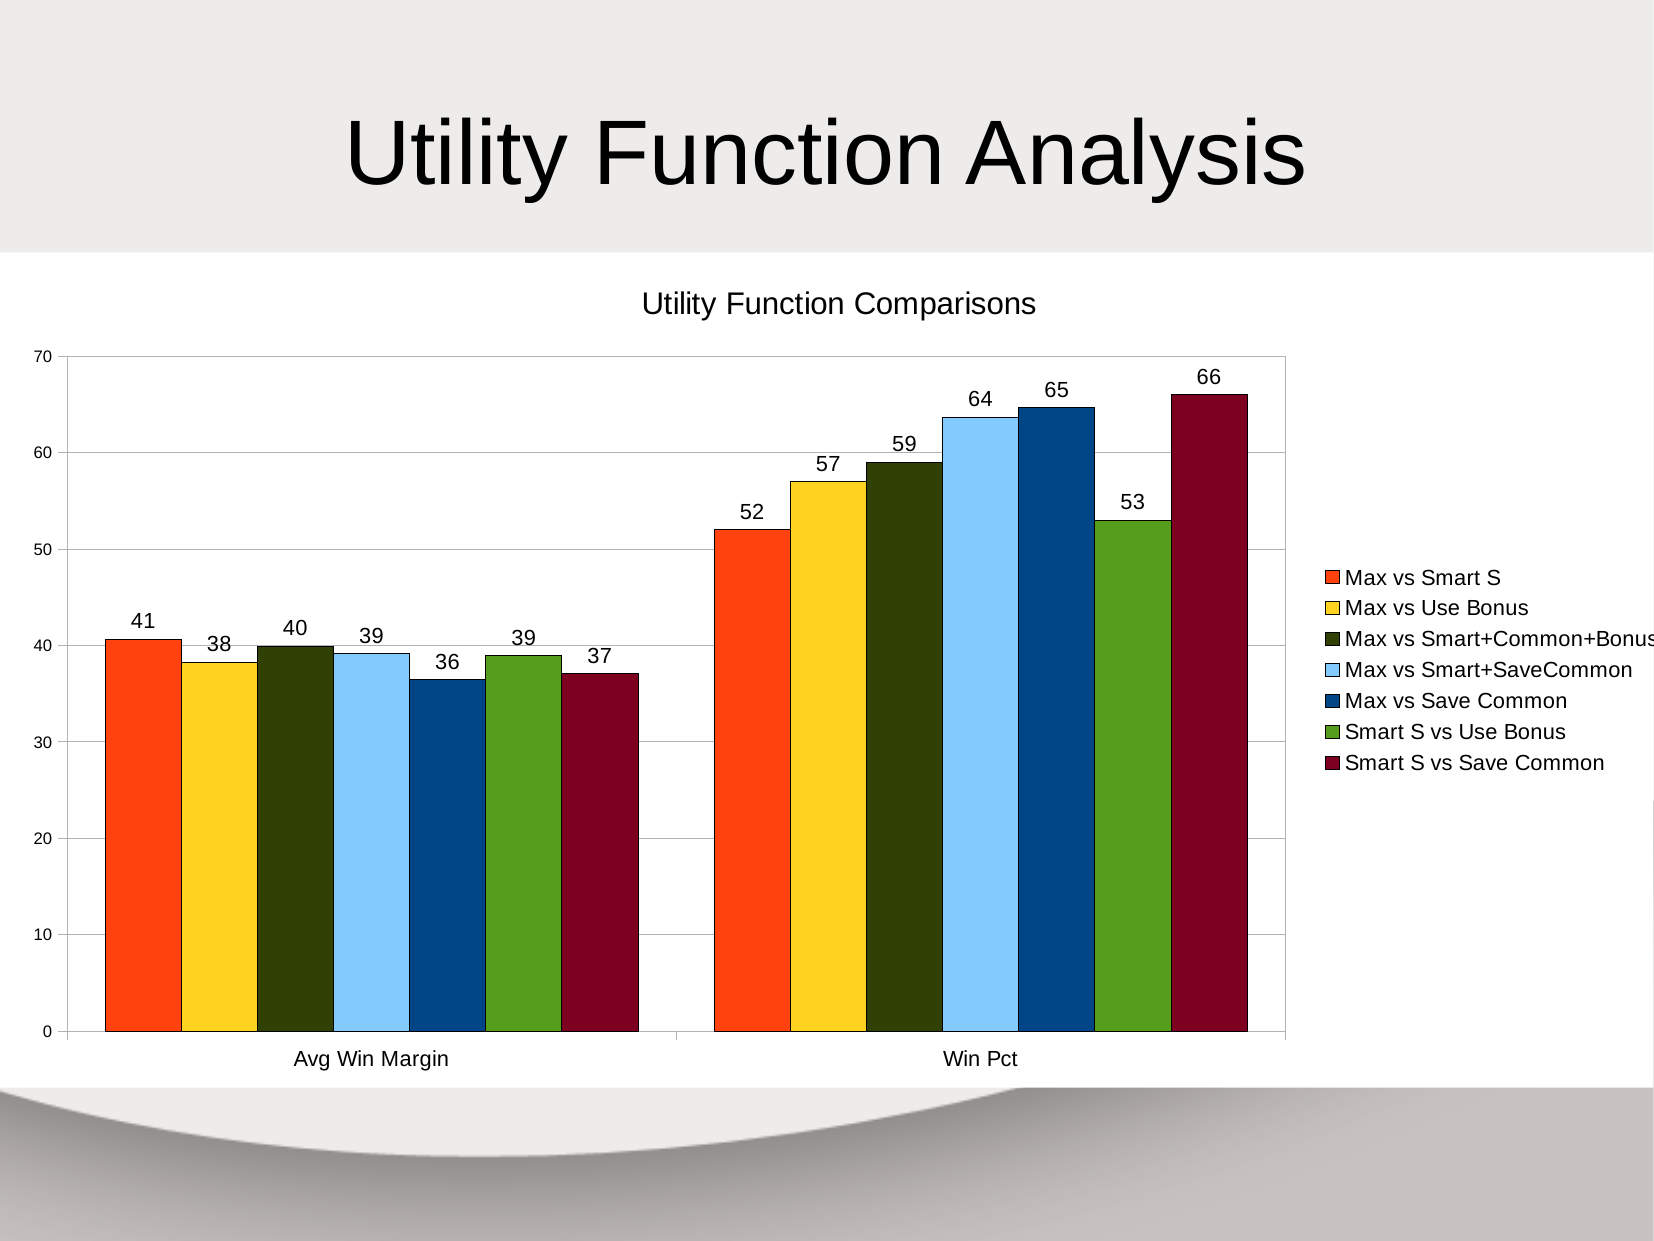

# Utility Function Analysis
### Chart: Utility Function Comparisons
| Category | Max vs Smart S | Max vs Use Bonus | Max vs Smart+Common+Bonus | Max vs Smart+SaveCommon | Max vs Save Common | Smart S vs Use Bonus | Smart S vs Save Common |
|---|---|---|---|---|---|---|---|
| Avg Win Margin | 40.6666666666667 | 38.2533333333333 | 39.91 | 39.15 | 36.42 | 38.96 | 37.0466666666667 |
| Win Pct | 52.0 | 57.0 | 59.0 | 63.6666666666667 | 64.6666666666667 | 53.0 | 66.0 |